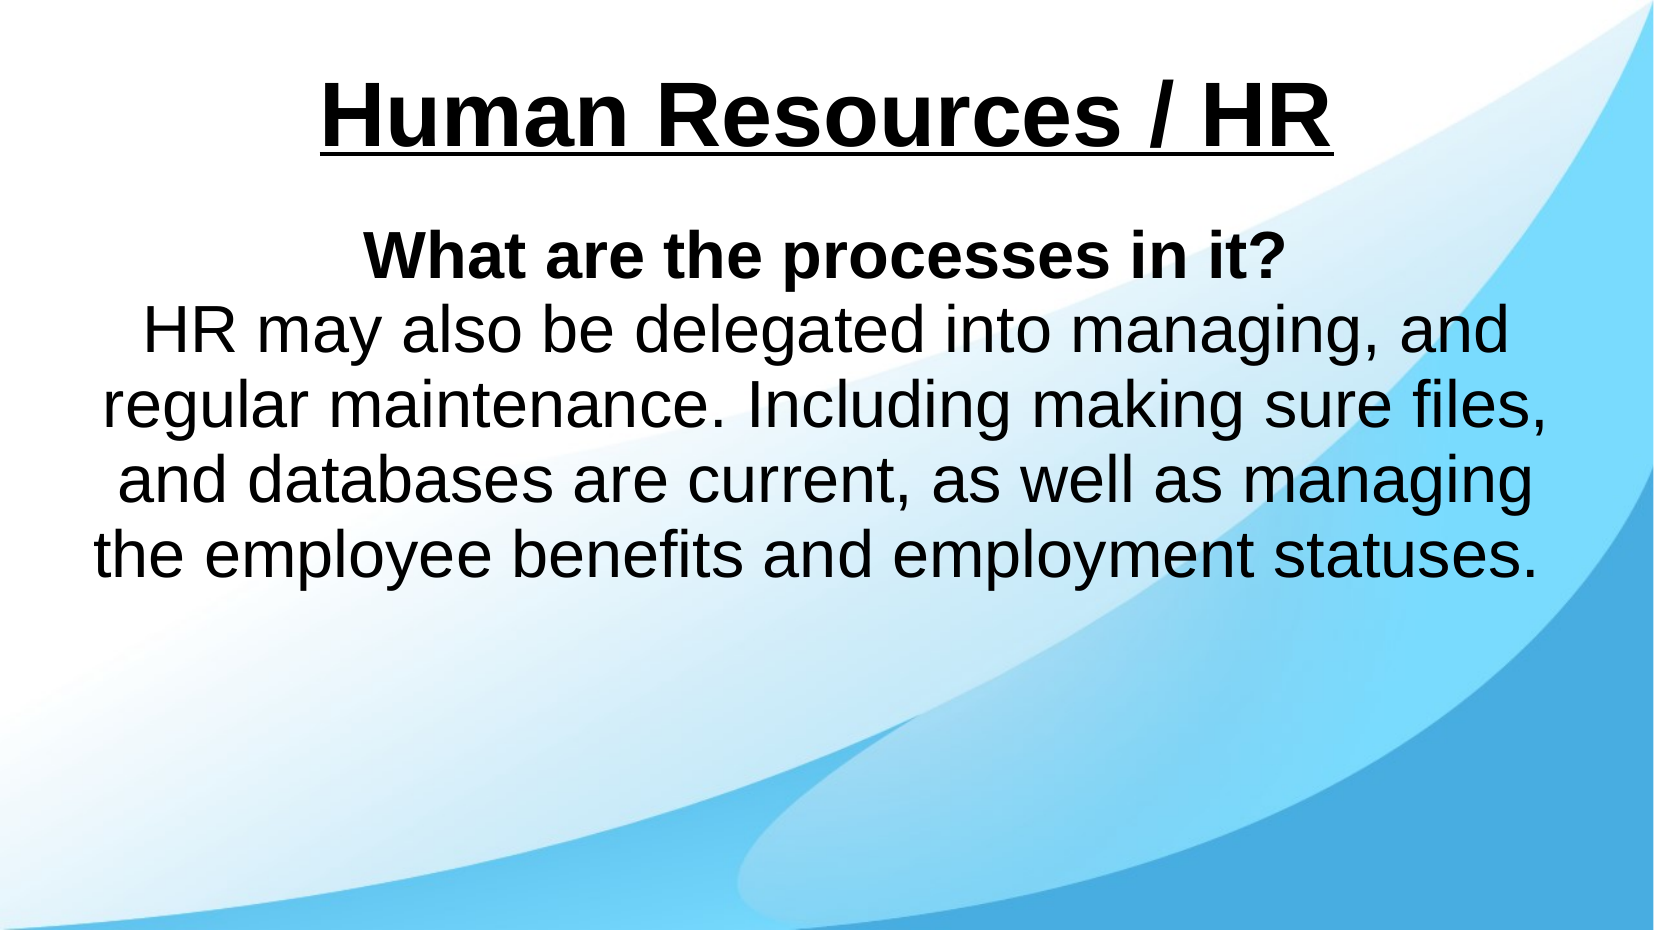

# Human Resources / HR
What are the processes in it?
HR may also be delegated into managing, and regular maintenance. Including making sure files, and databases are current, as well as managing the employee benefits and employment statuses.